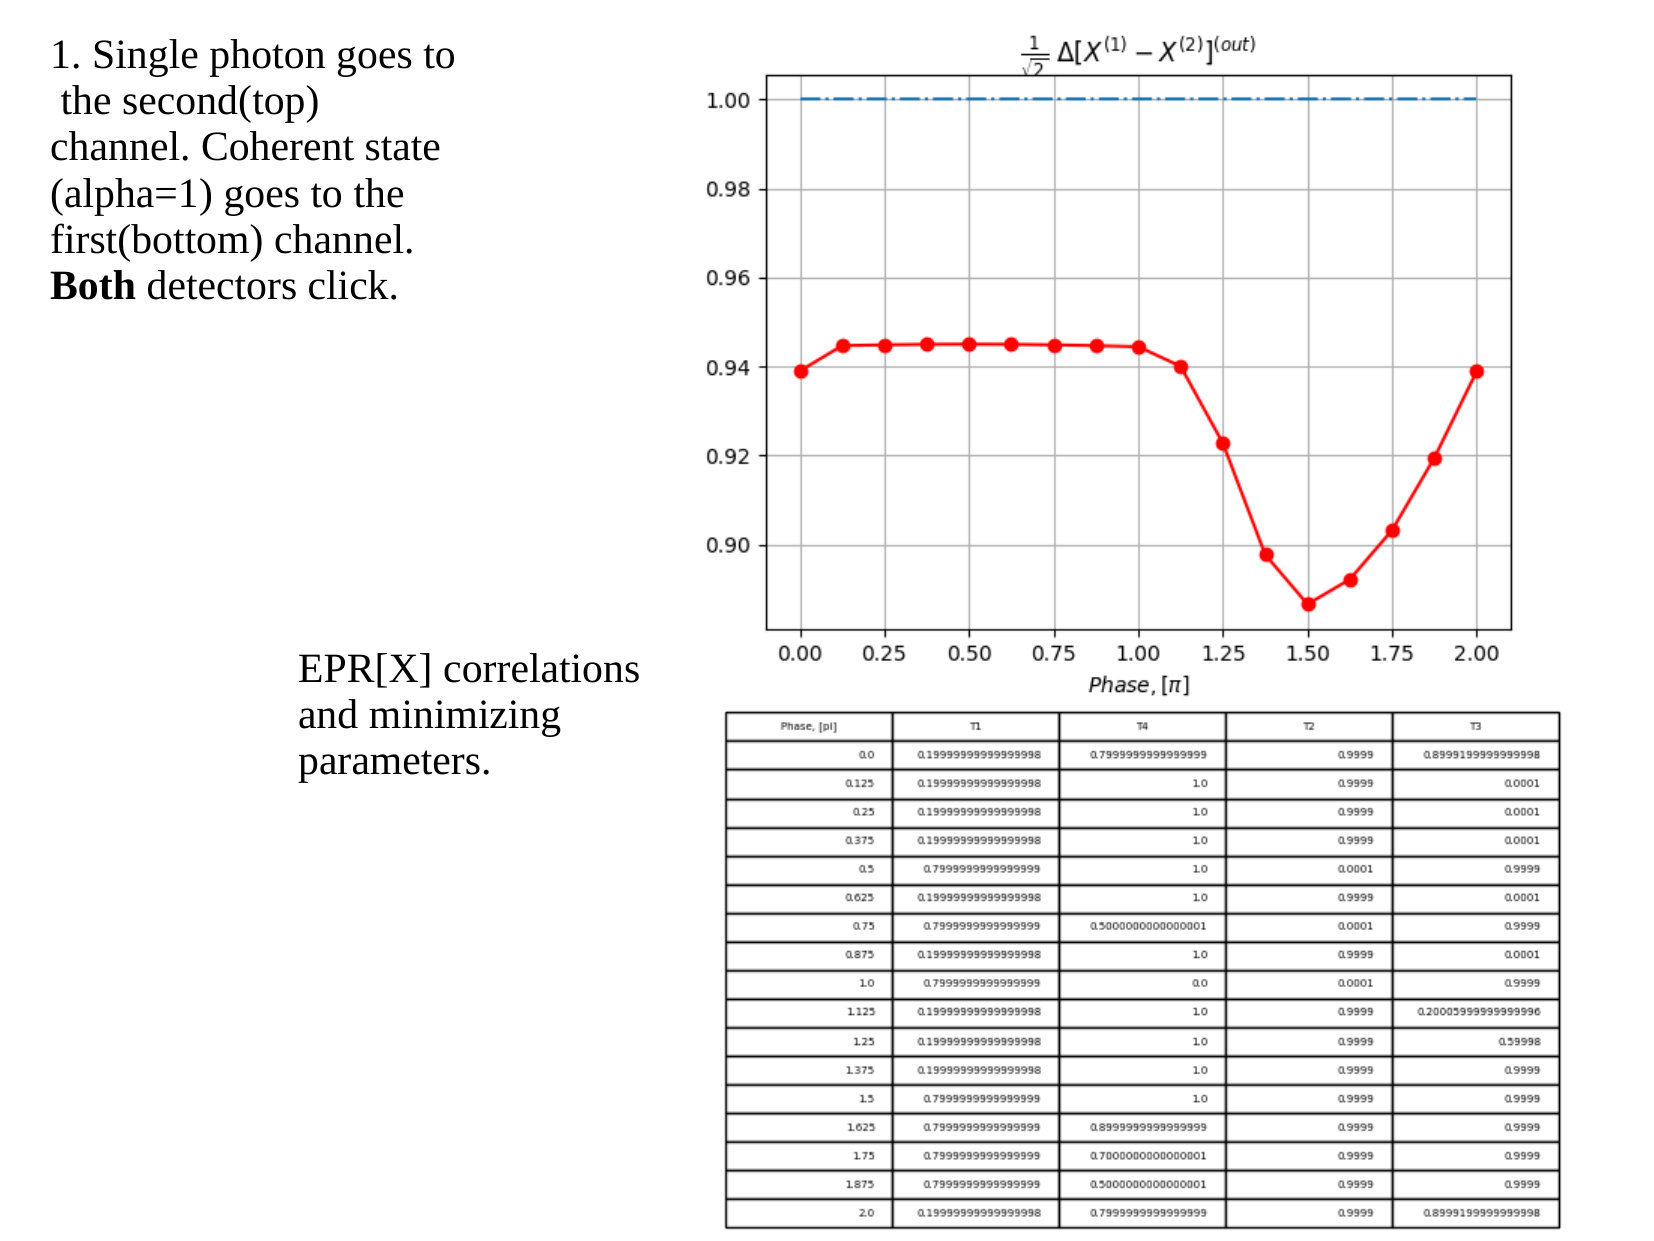

1. Single photon goes to the second(top) channel. Coherent state (alpha=1) goes to the first(bottom) channel. Both detectors click.
EPR[X] correlations and minimizing parameters.